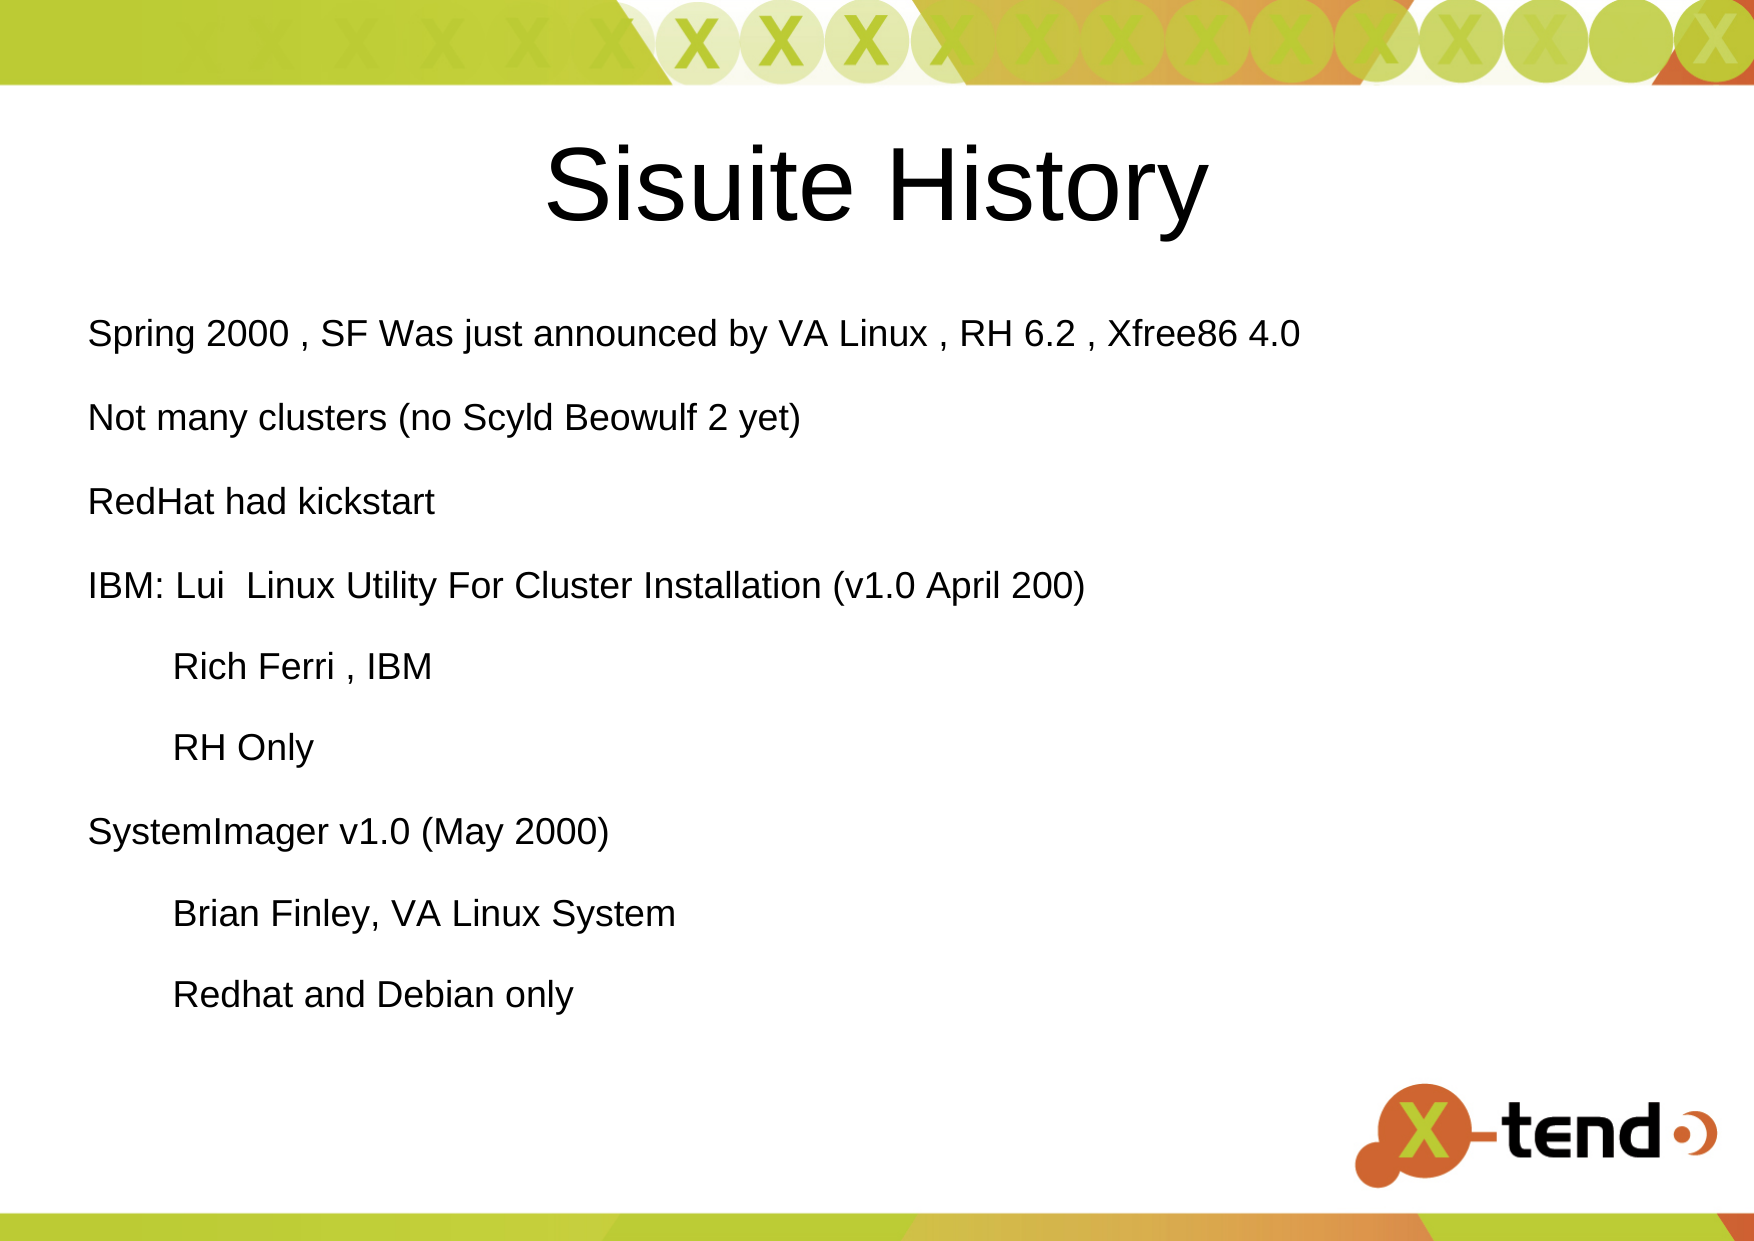

# Sisuite History
Spring 2000 , SF Was just announced by VA Linux , RH 6.2 , Xfree86 4.0
Not many clusters (no Scyld Beowulf 2 yet)
RedHat had kickstart
IBM: Lui Linux Utility For Cluster Installation (v1.0 April 200)
Rich Ferri , IBM
RH Only
SystemImager v1.0 (May 2000)
Brian Finley, VA Linux System
Redhat and Debian only